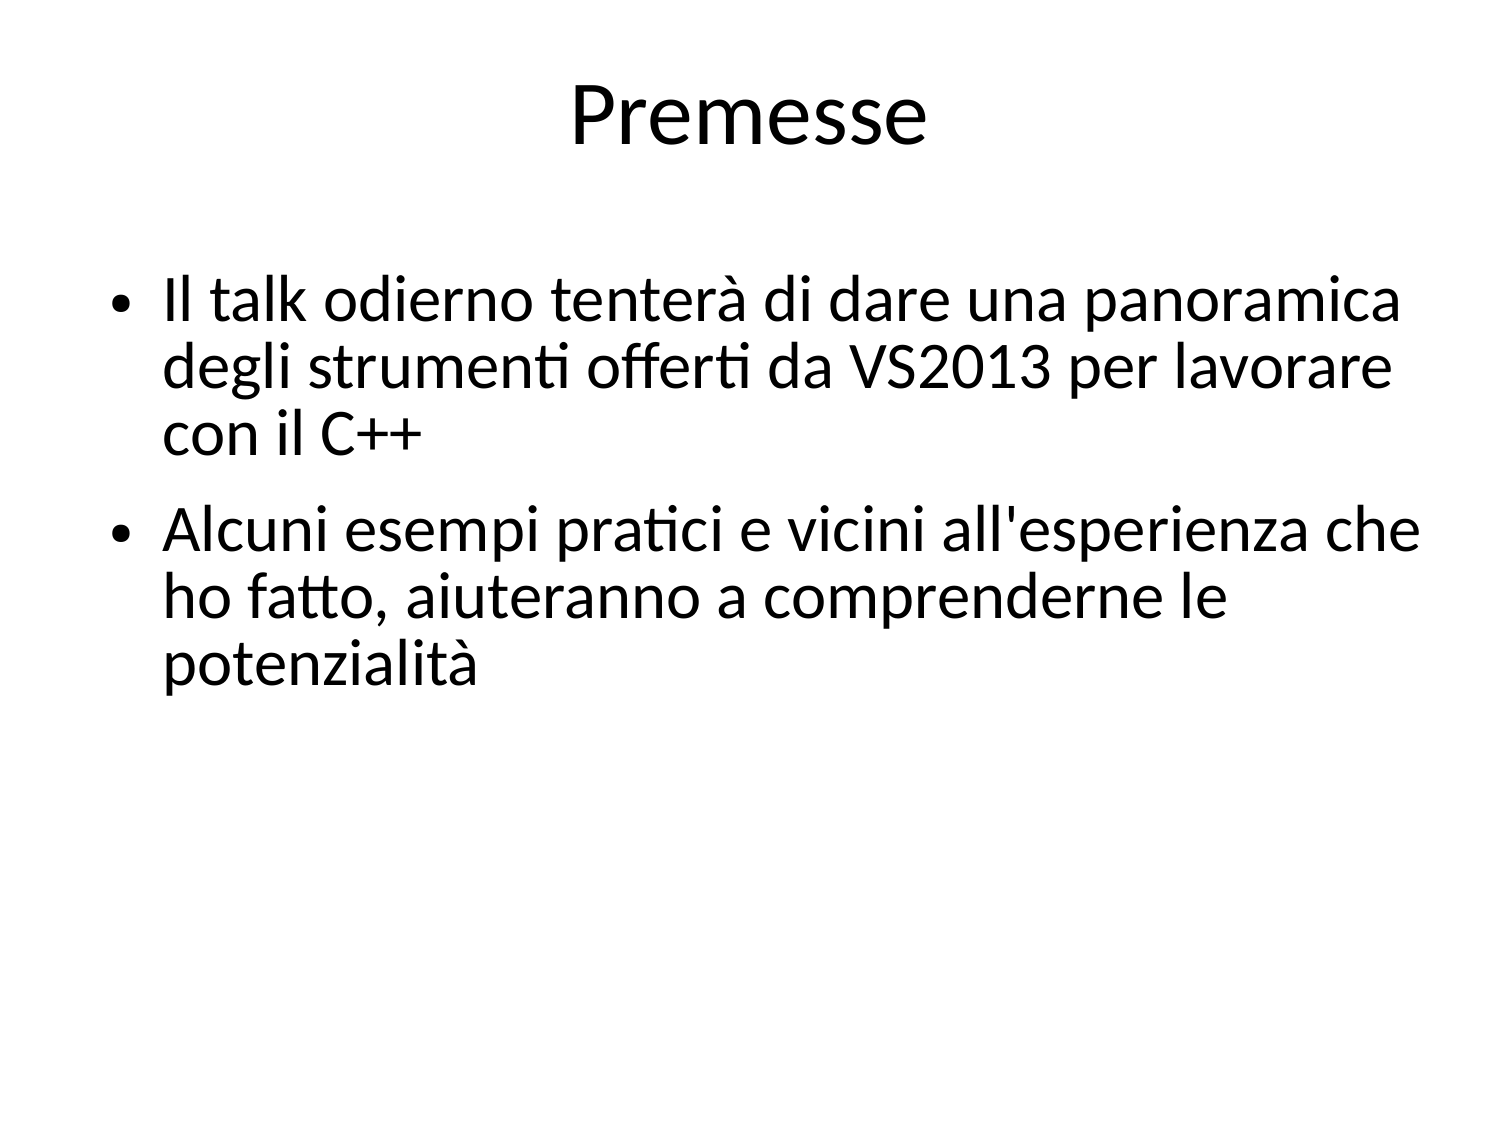

# Premesse
Il talk odierno tenterà di dare una panoramica degli strumenti offerti da VS2013 per lavorare con il C++
Alcuni esempi pratici e vicini all'esperienza che ho fatto, aiuteranno a comprenderne le potenzialità